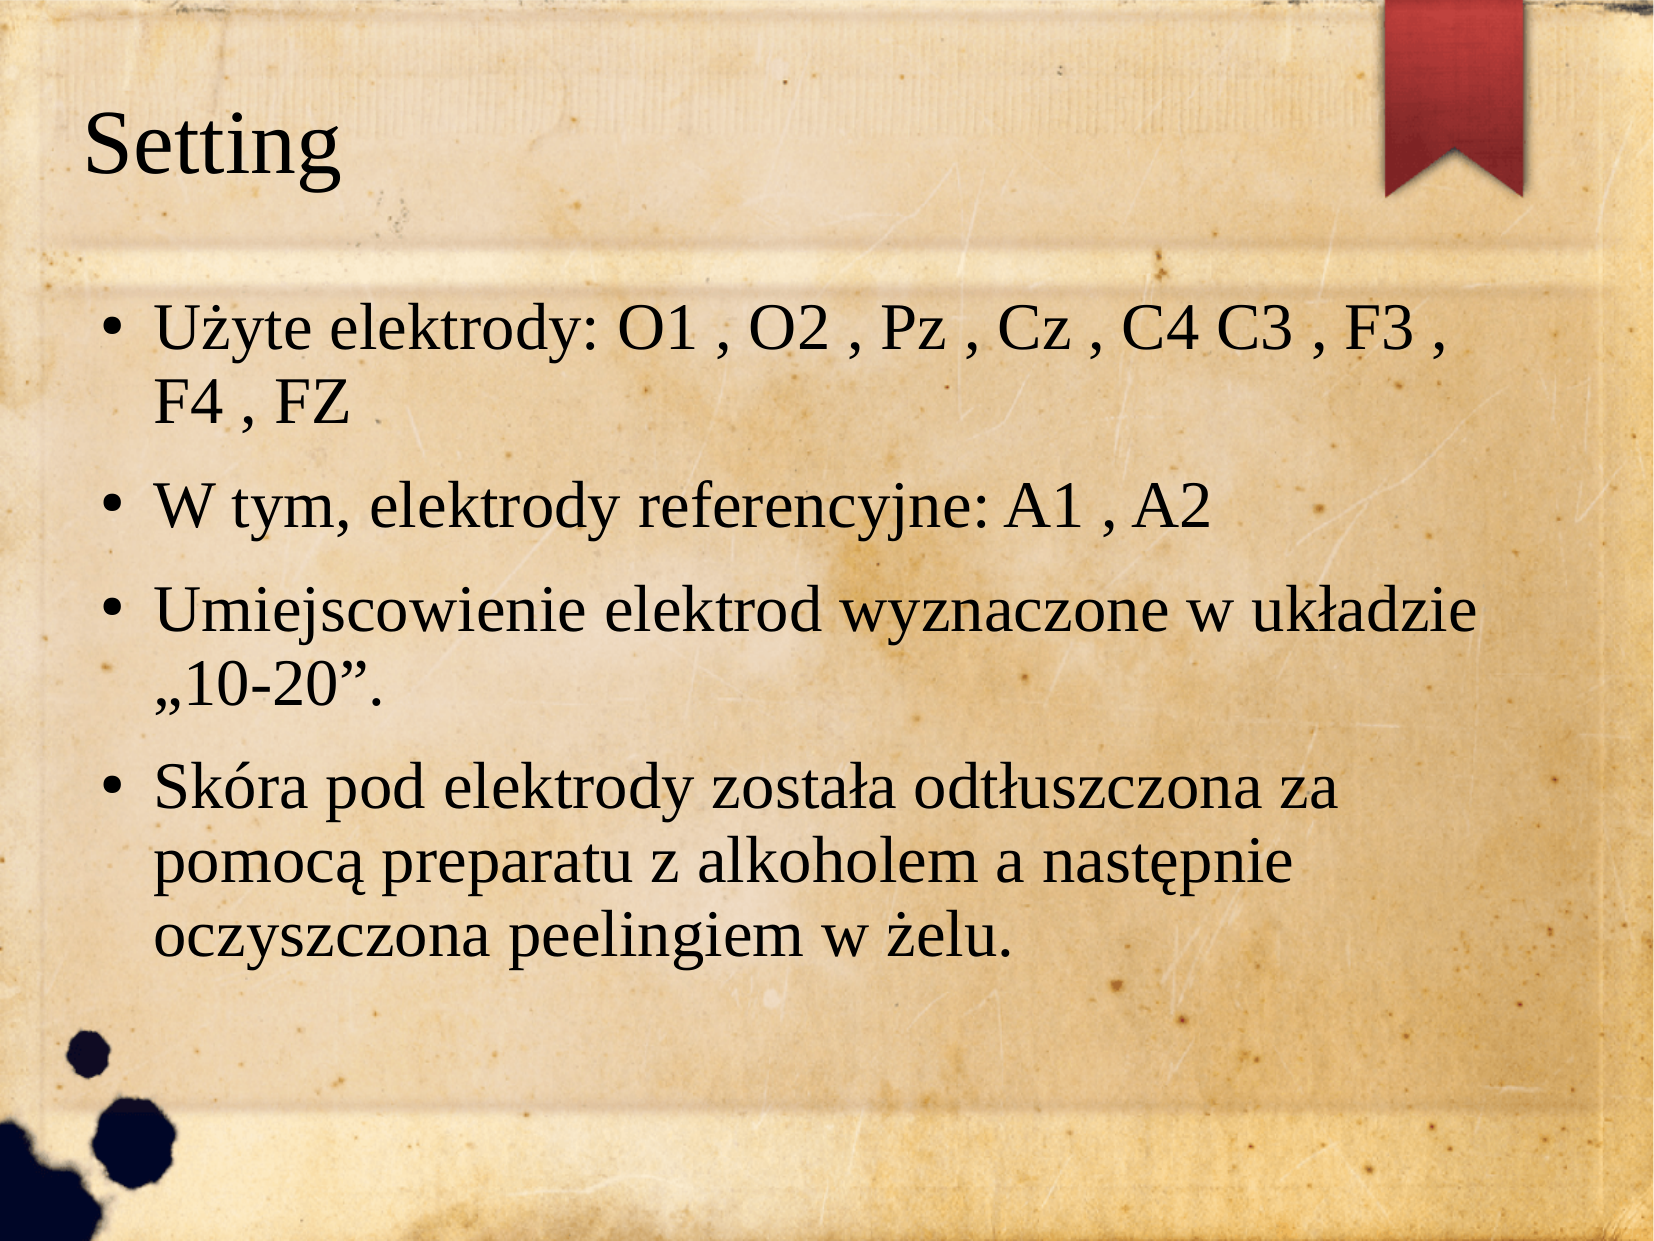

# Setting
Użyte elektrody: O1 , O2 , Pz , Cz , C4 C3 , F3 , F4 , FZ
W tym, elektrody referencyjne: A1 , A2
Umiejscowienie elektrod wyznaczone w układzie „10-20”.
Skóra pod elektrody została odtłuszczona za pomocą preparatu z alkoholem a następnie oczyszczona peelingiem w żelu.